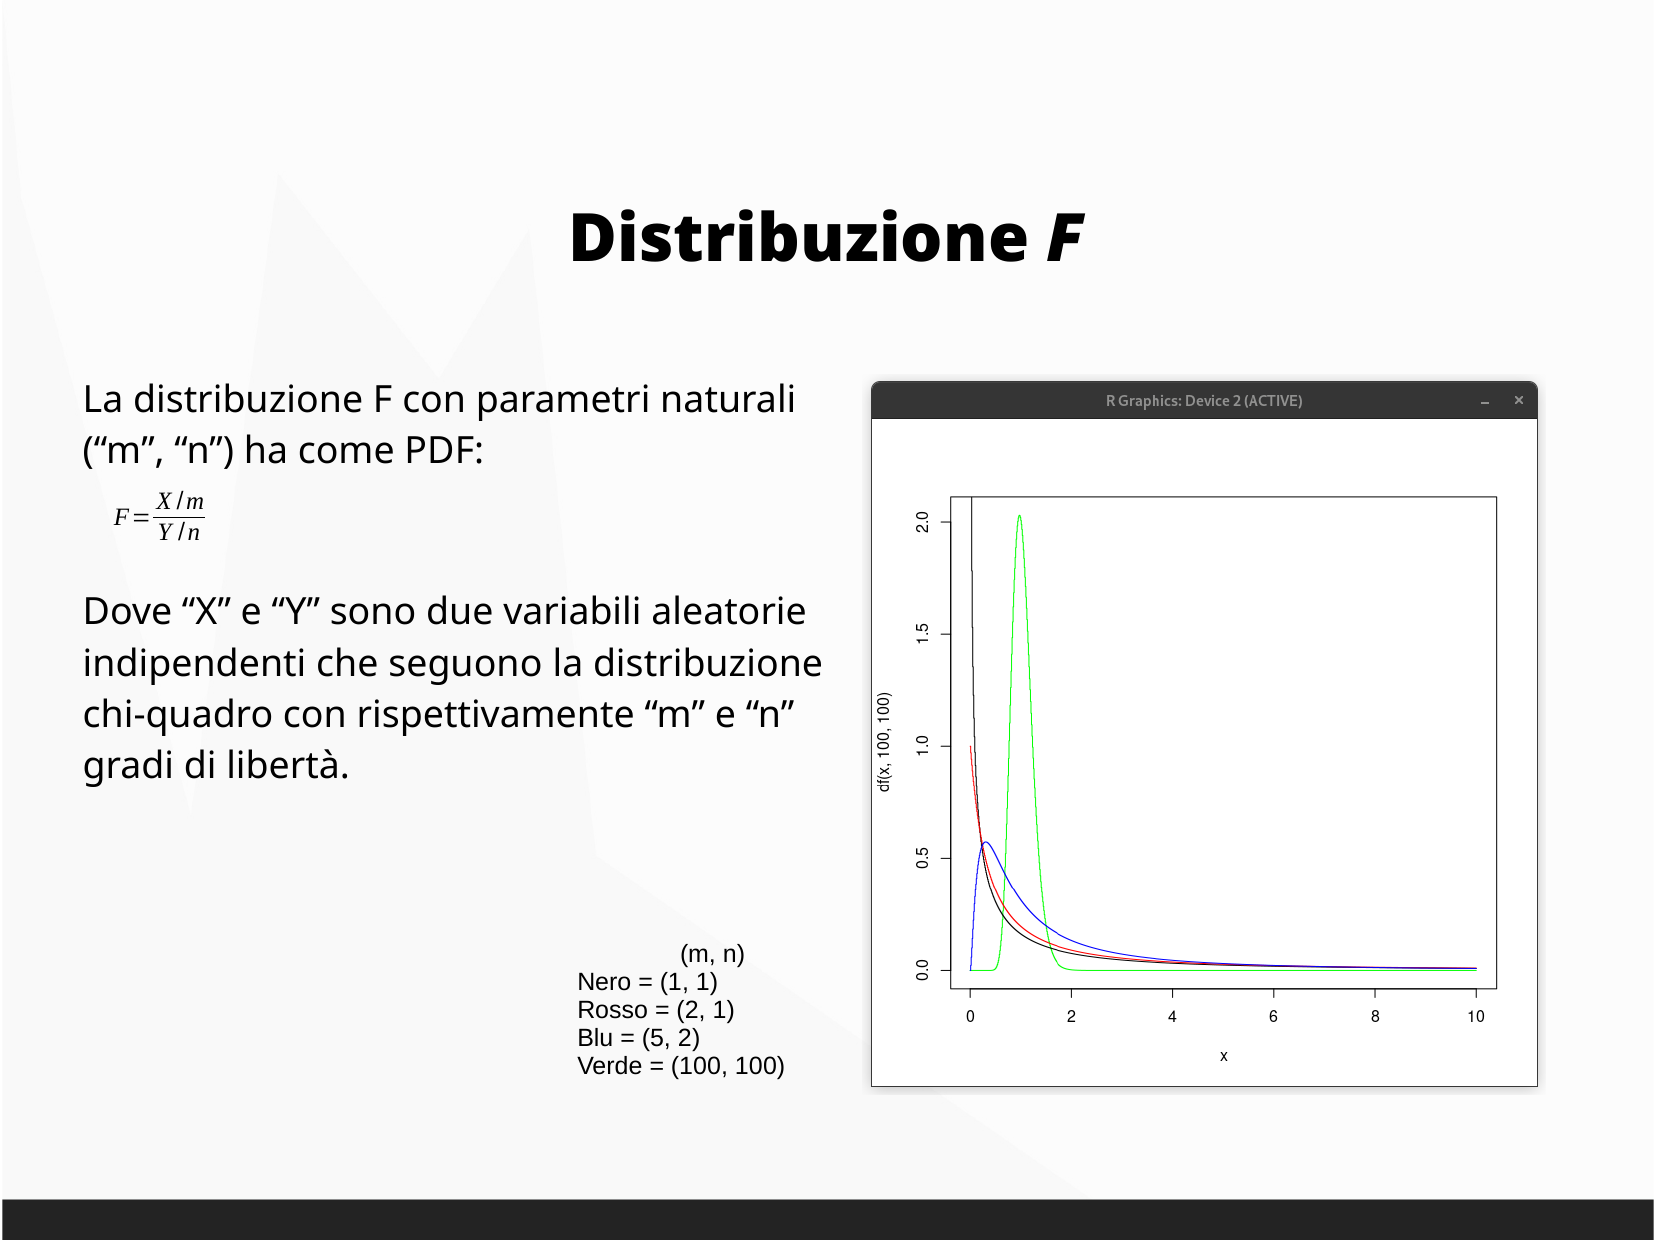

# Distribuzione F
La distribuzione F con parametri naturali (“m”, “n”) ha come PDF:
Dove “X” e “Y” sono due variabili aleatorie indipendenti che seguono la distribuzione chi-quadro con rispettivamente “m” e “n” gradi di libertà.
(m, n)
Nero = (1, 1)
Rosso = (2, 1)
Blu = (5, 2)
Verde = (100, 100)